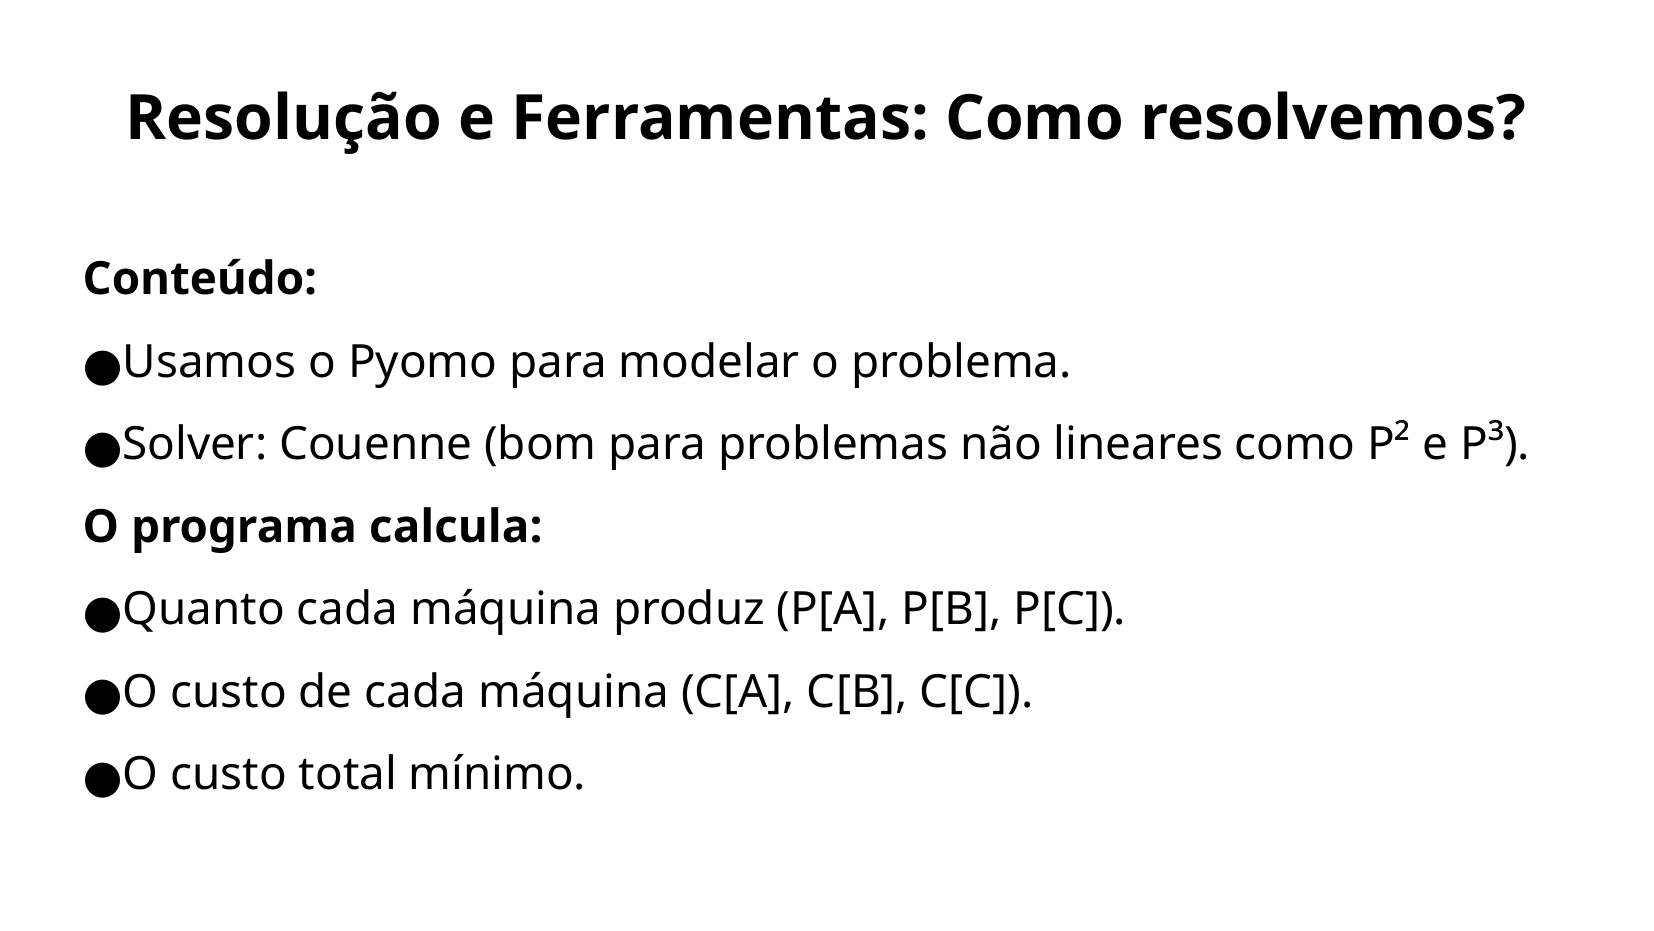

Resolução e Ferramentas: Como resolvemos?
Conteúdo:
Usamos o Pyomo para modelar o problema.
Solver: Couenne (bom para problemas não lineares como P² e P³).
O programa calcula:
Quanto cada máquina produz (P[A], P[B], P[C]).
O custo de cada máquina (C[A], C[B], C[C]).
O custo total mínimo.